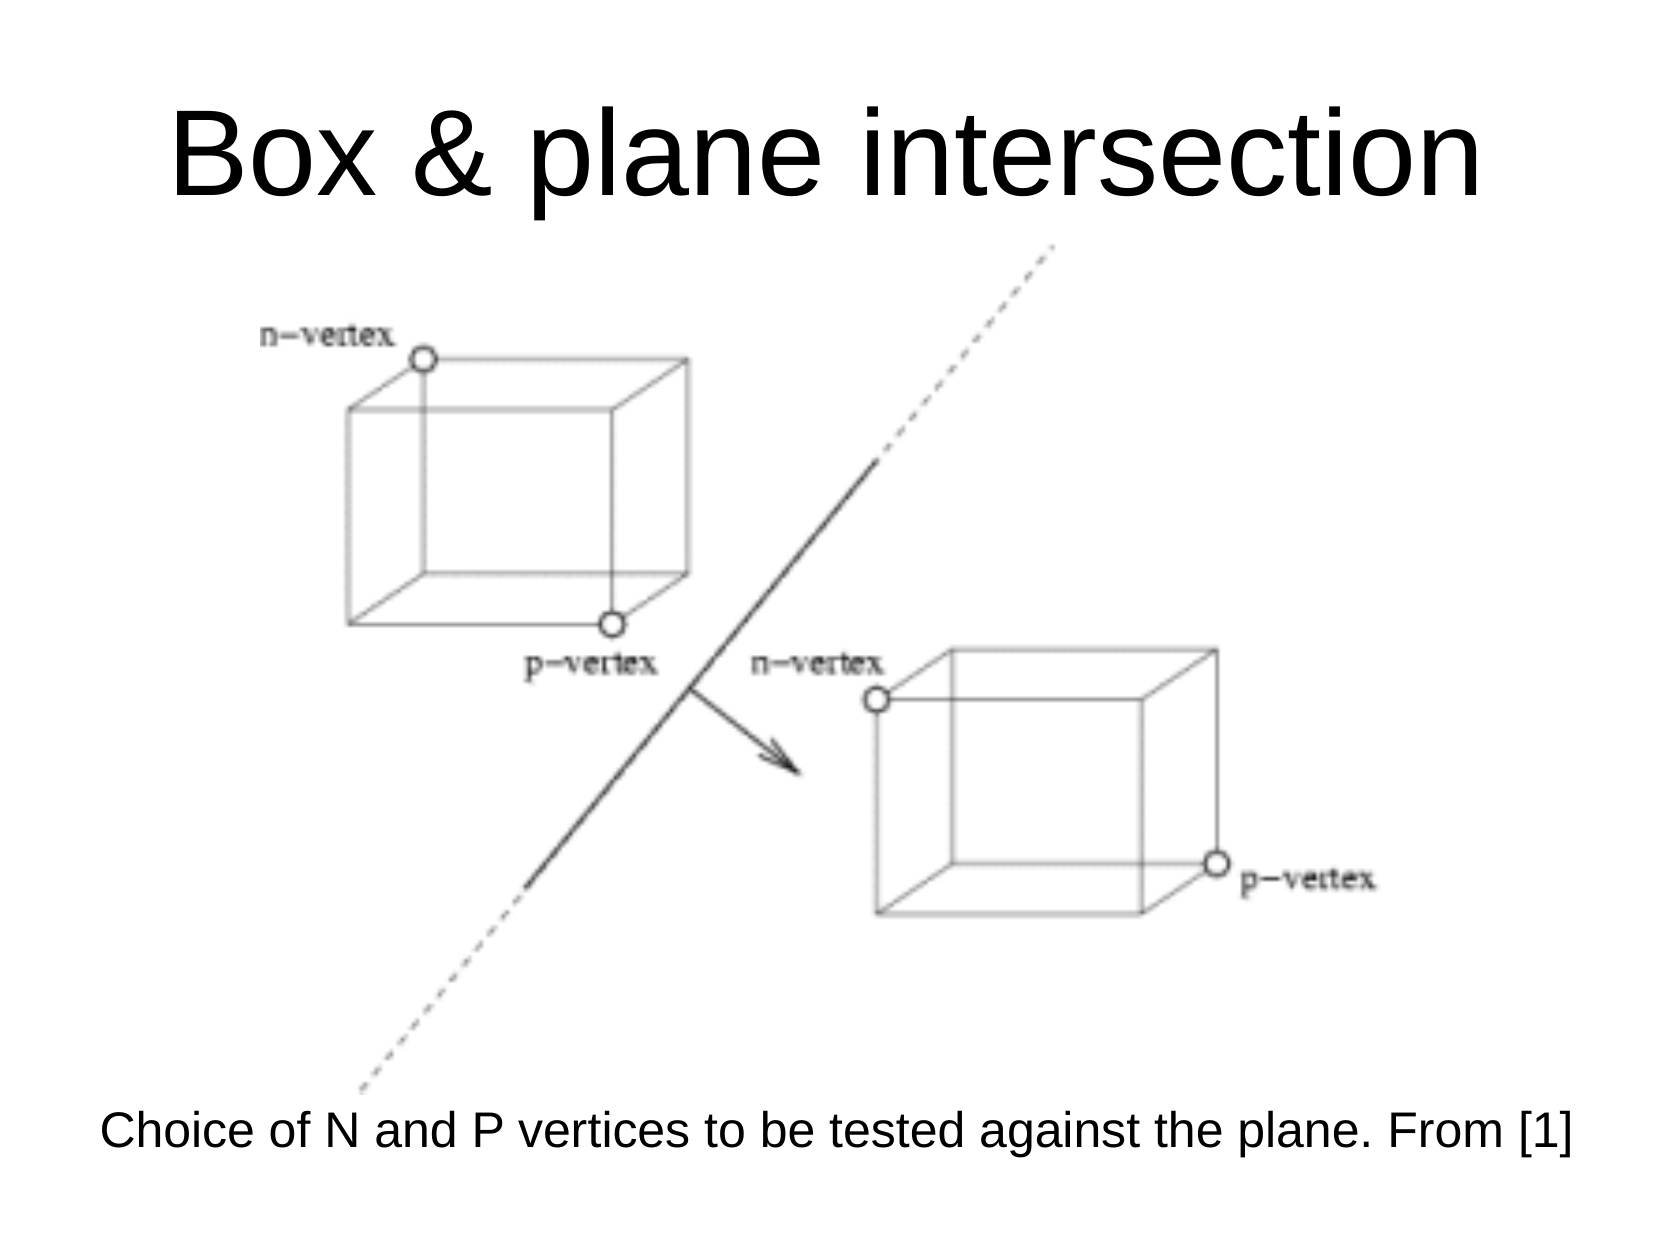

# Box & plane intersection
Choice of N and P vertices to be tested against the plane. From [1]